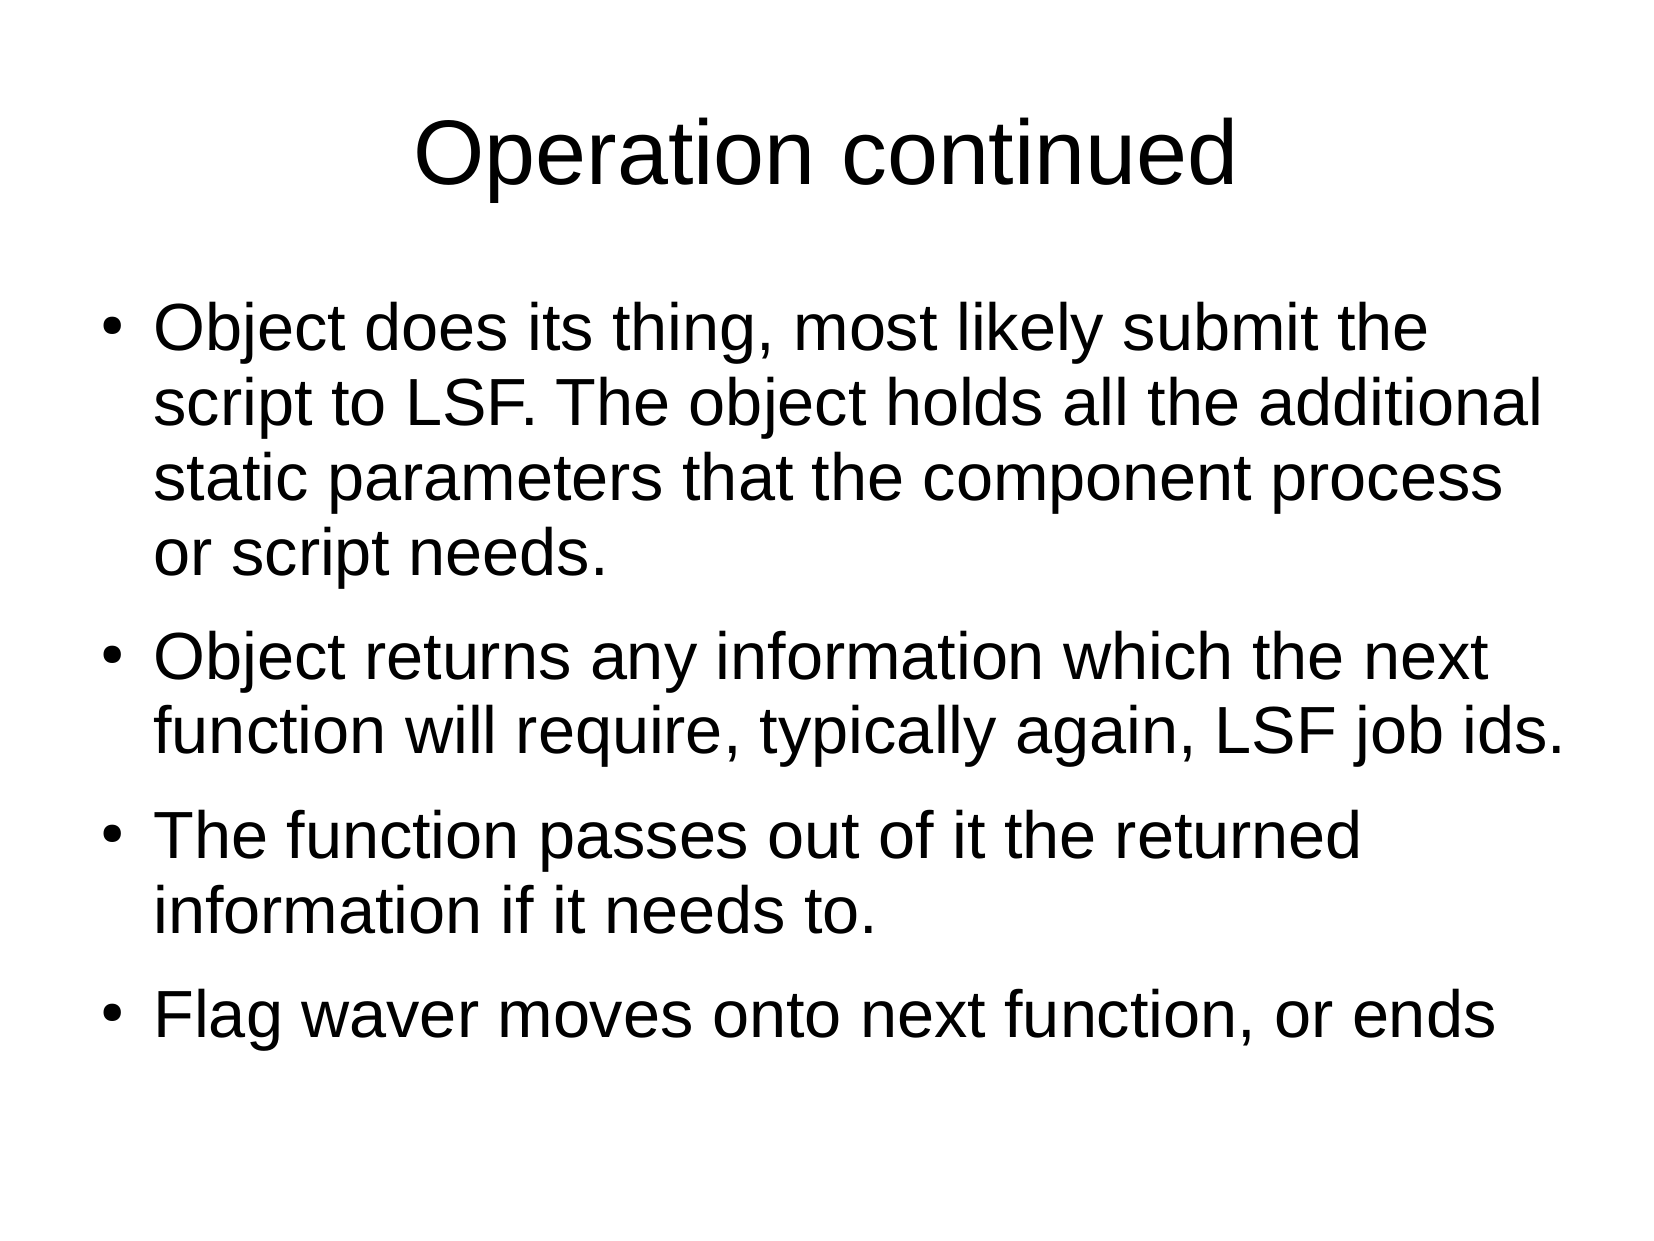

# Operation continued
Object does its thing, most likely submit the script to LSF. The object holds all the additional static parameters that the component process or script needs.
Object returns any information which the next function will require, typically again, LSF job ids.
The function passes out of it the returned information if it needs to.
Flag waver moves onto next function, or ends